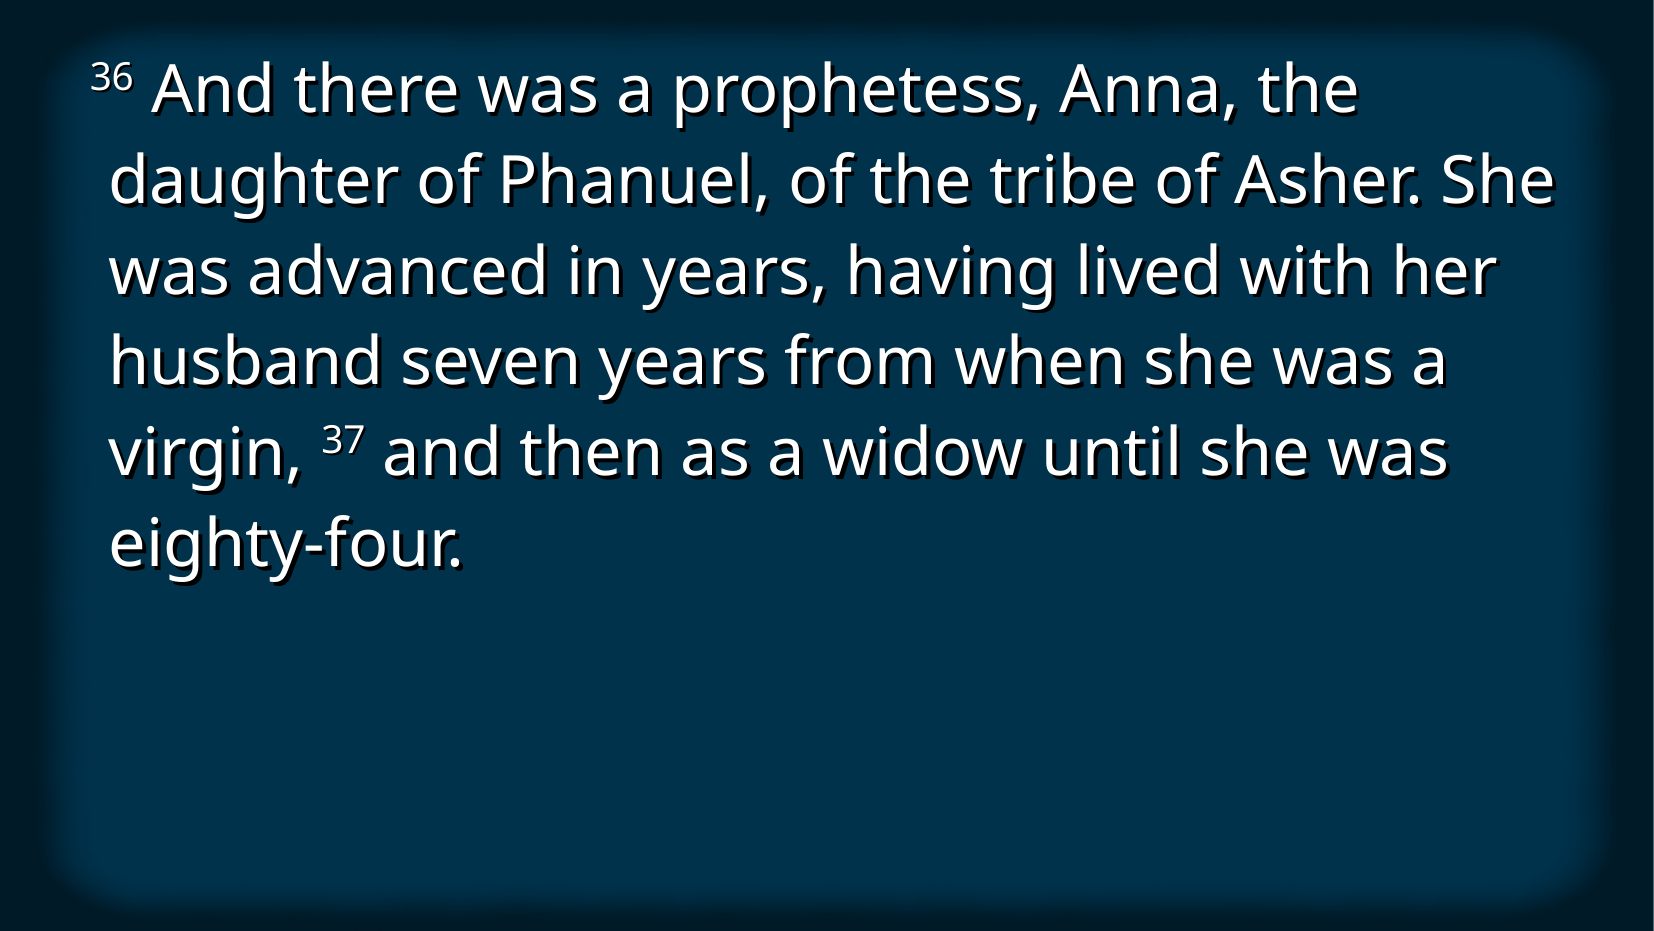

36 And there was a prophetess, Anna, the daughter of Phanuel, of the tribe of Asher. She was advanced in years, having lived with her husband seven years from when she was a virgin, 37 and then as a widow until she was eighty-four.